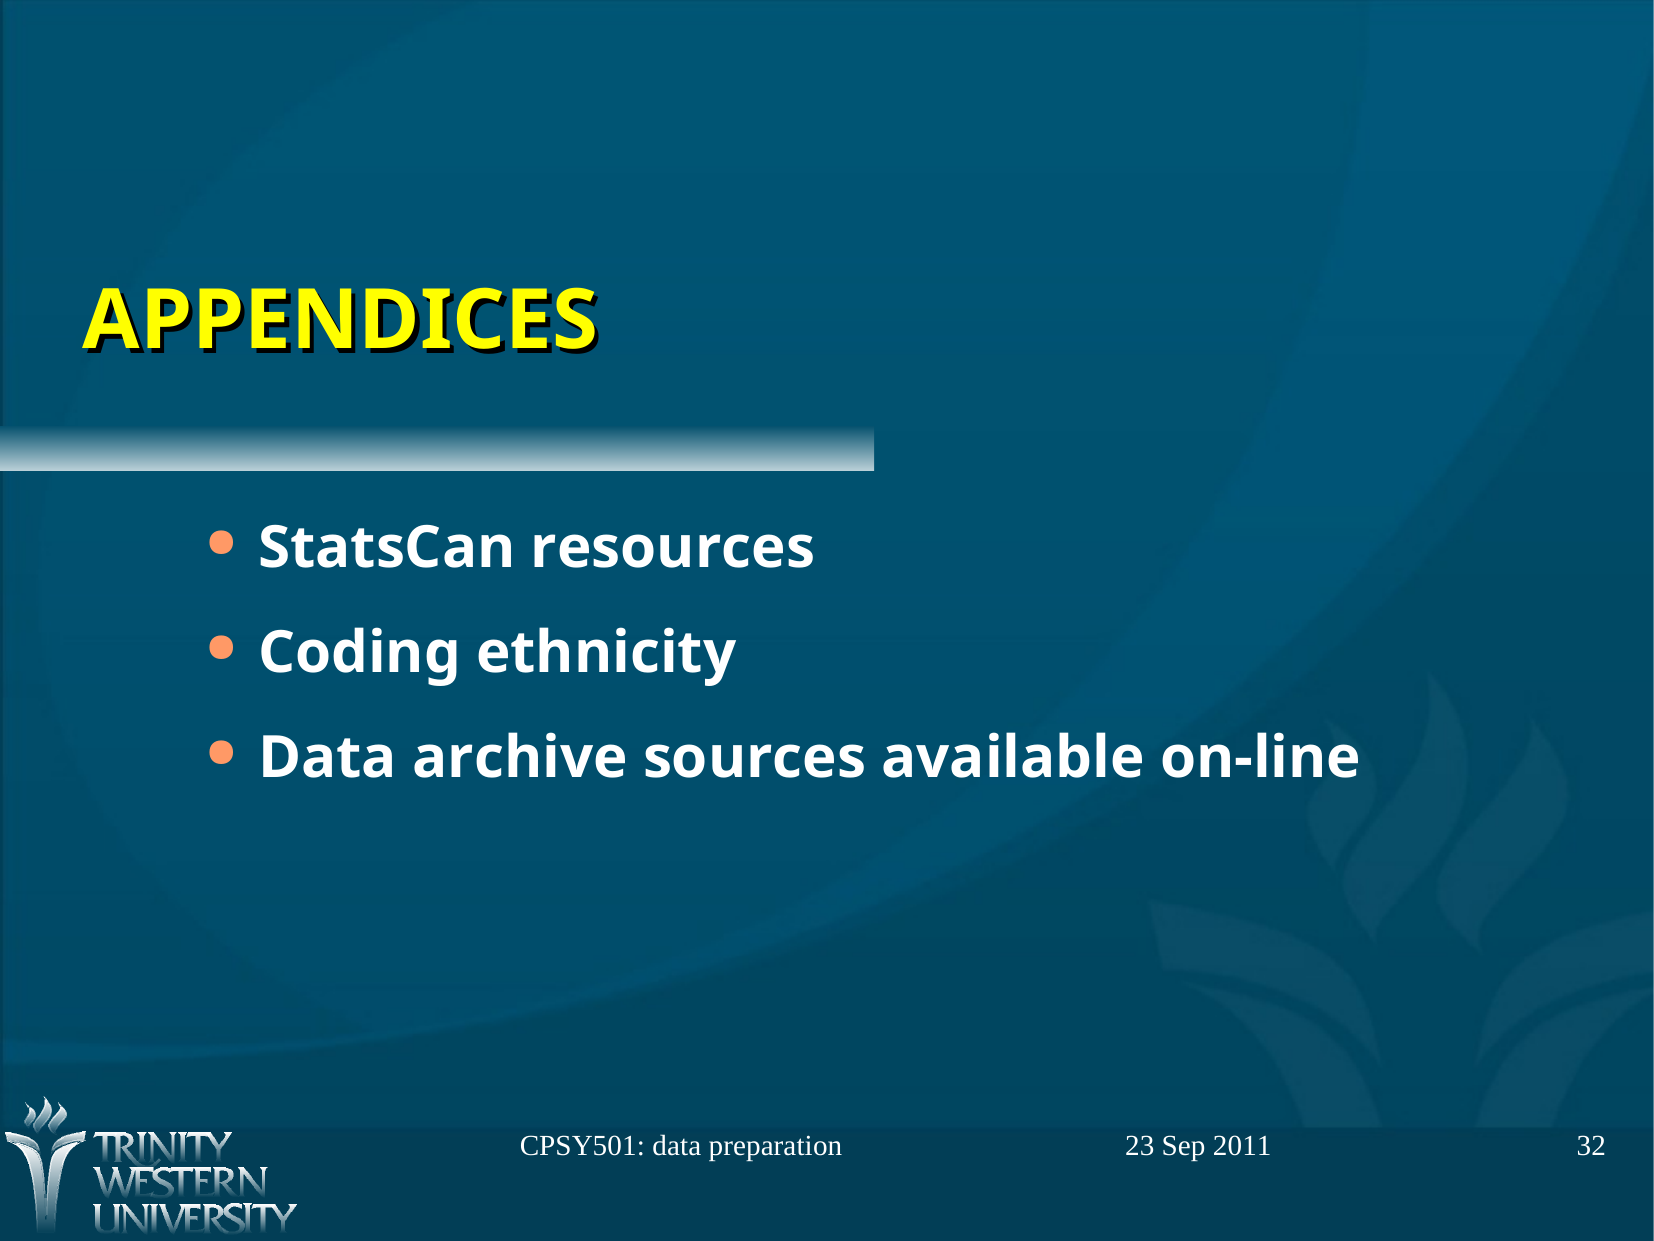

# APPENDICES
StatsCan resources
Coding ethnicity
Data archive sources available on-line
CPSY501: data preparation
23 Sep 2011
32